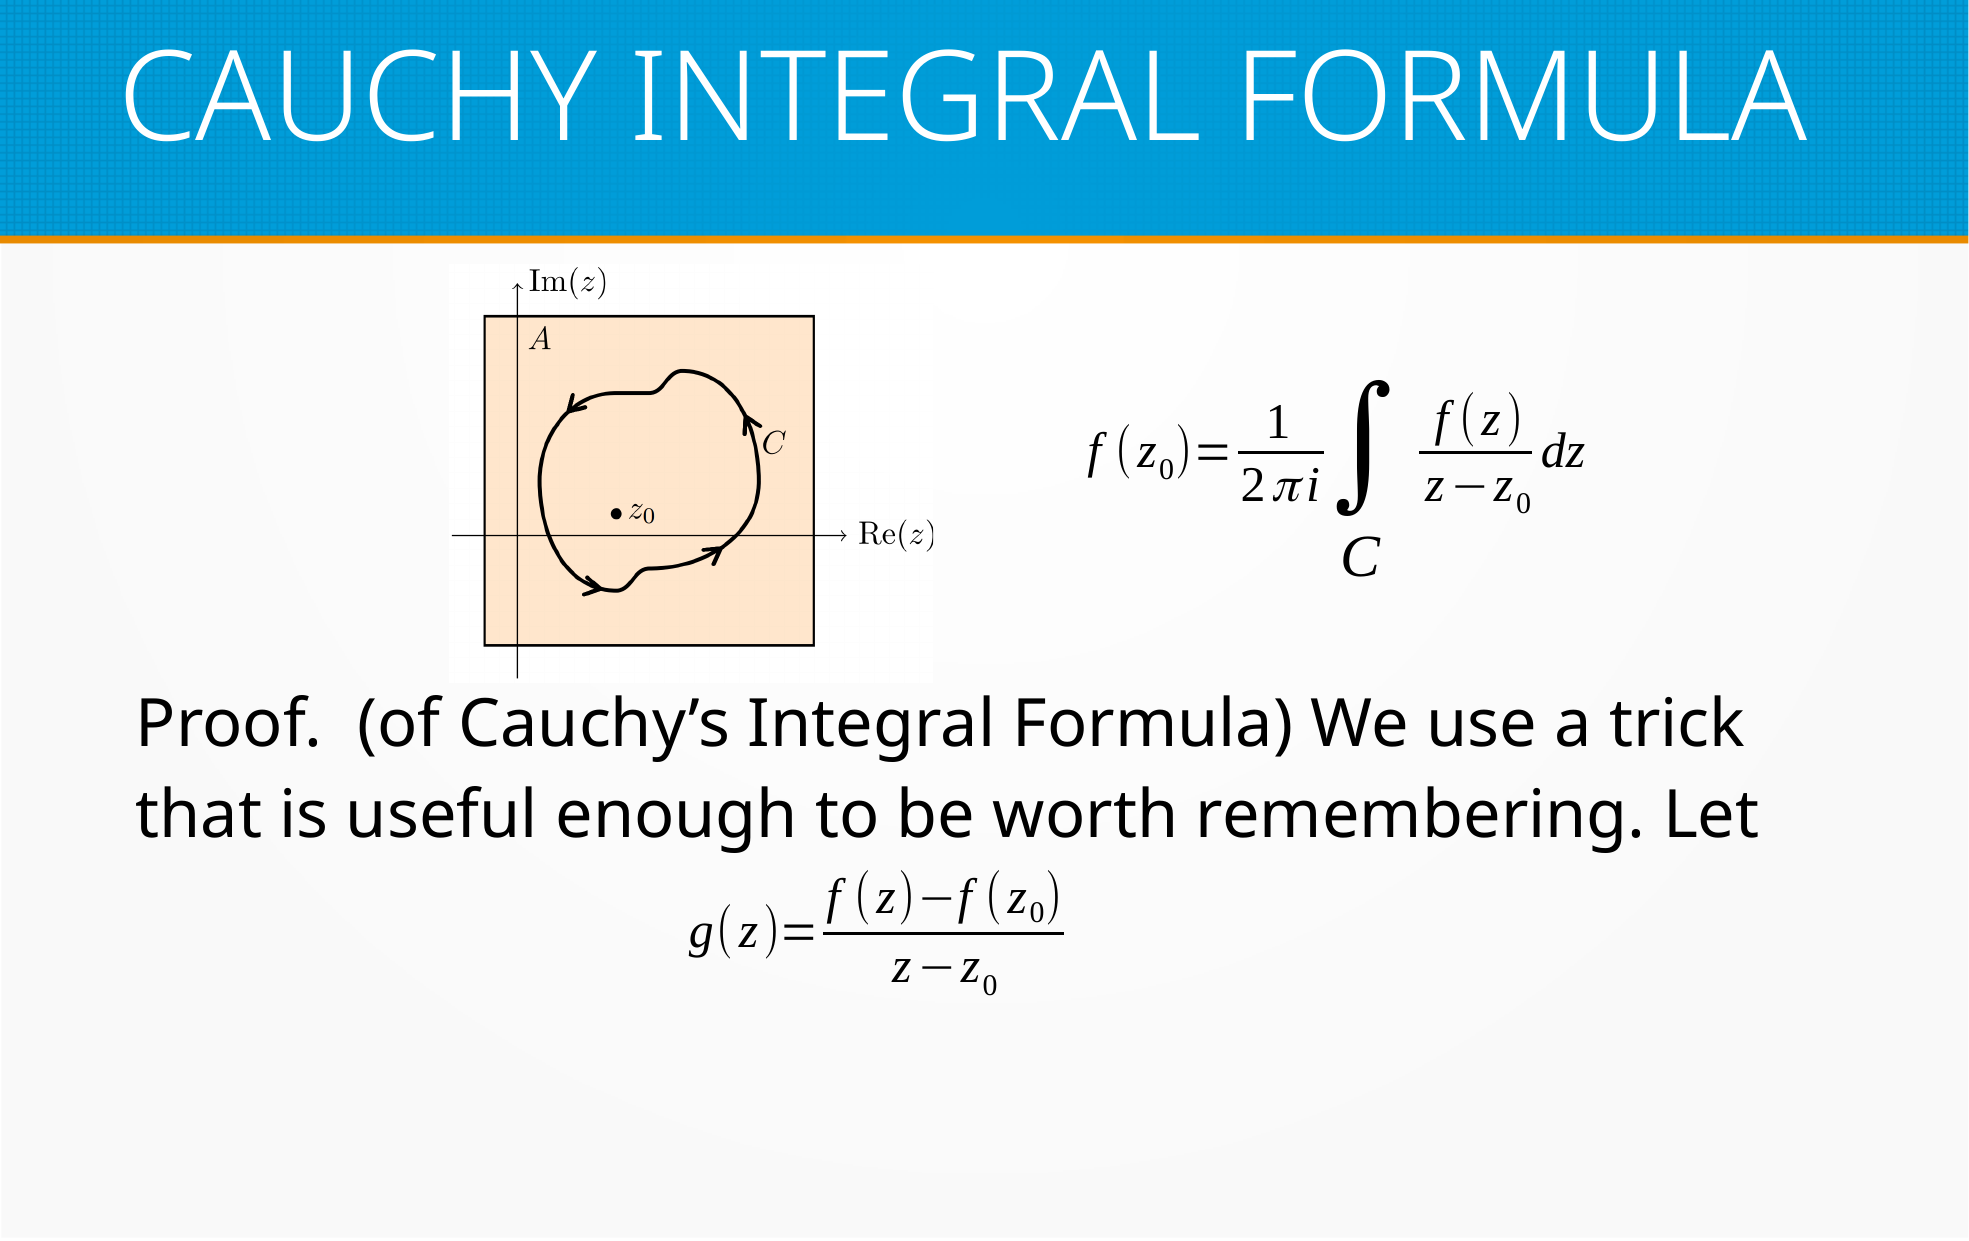

# CAUCHY INTEGRAL FORMULA
Proof. (of Cauchy’s Integral Formula) We use a trick that is useful enough to be worth remembering. Let